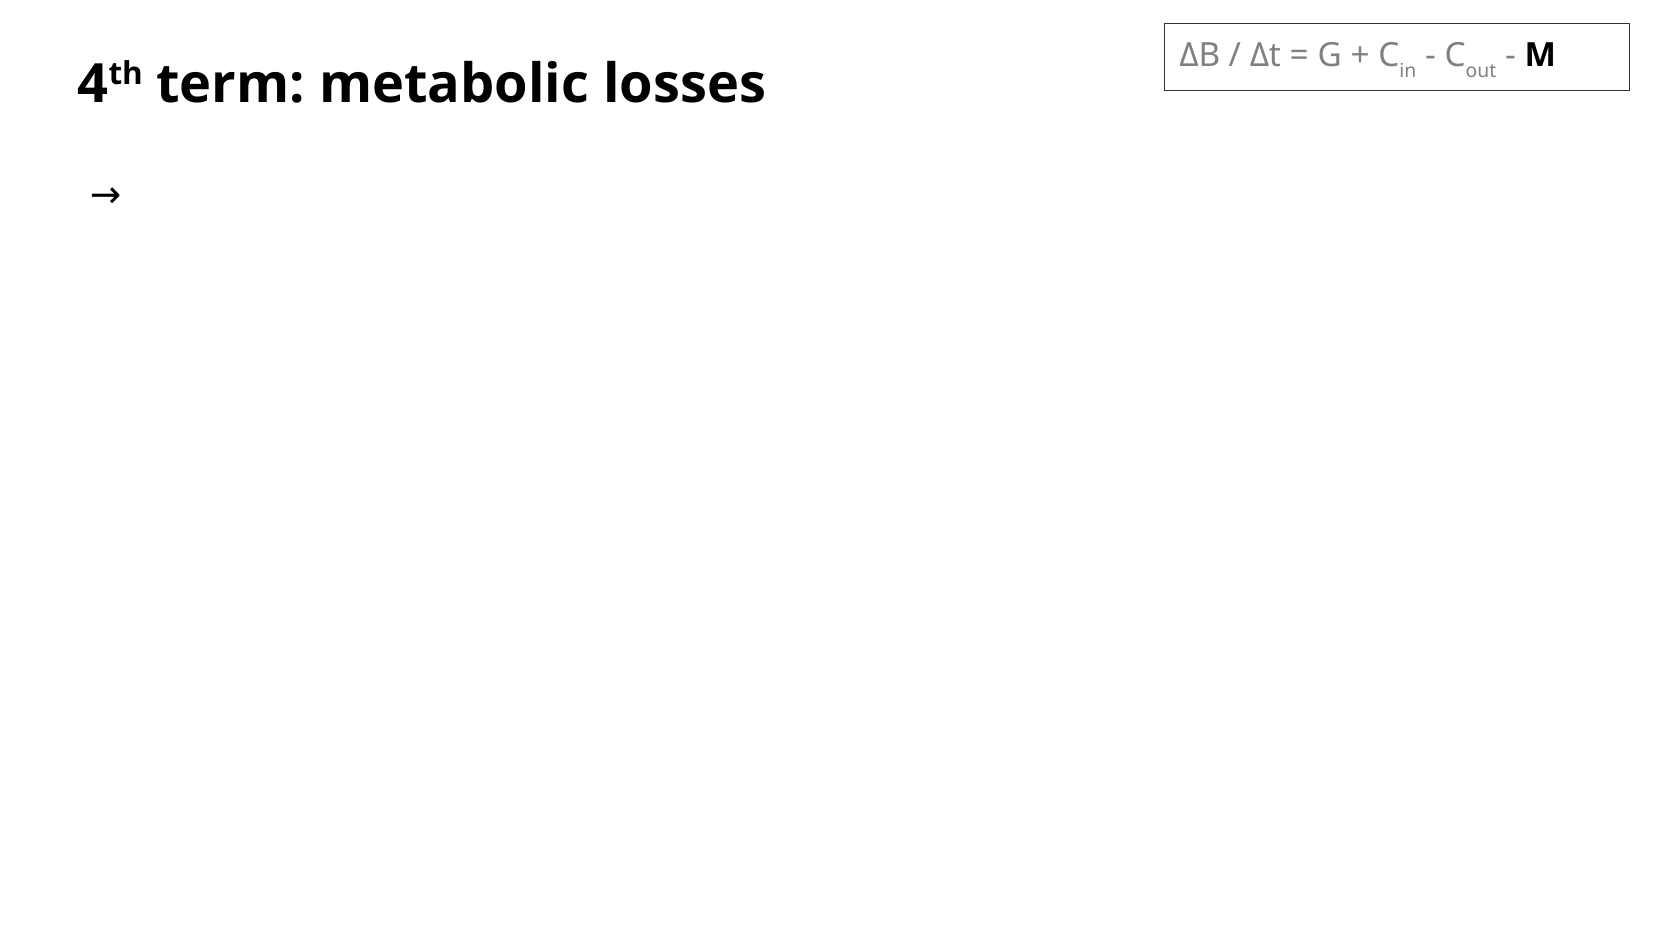

ΔB / Δt = G + Cin - Cout - M
4th term: metabolic losses
→